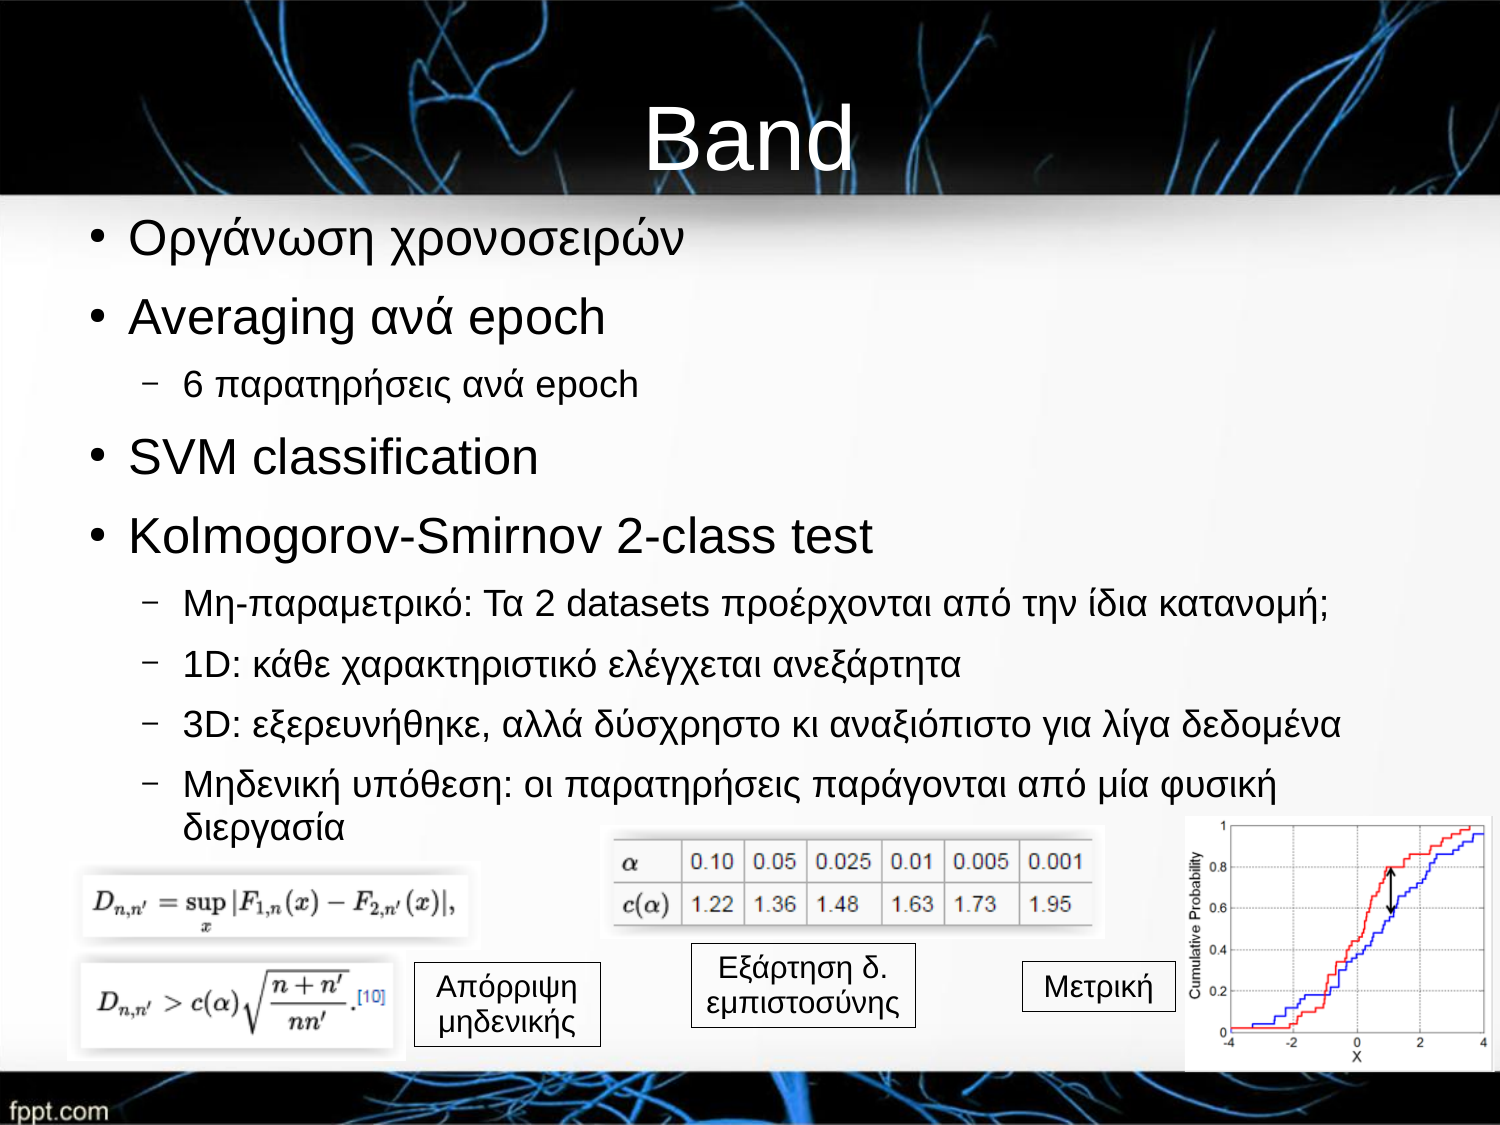

# Band
Οργάνωση χρονοσειρών
Averaging ανά epoch
6 παρατηρήσεις ανά epoch
SVM classification
Kolmogorov-Smirnov 2-class test
Μη-παραμετρικό: Τα 2 datasets προέρχονται από την ίδια κατανομή;
1D: κάθε χαρακτηριστικό ελέγχεται ανεξάρτητα
3D: εξερευνήθηκε, αλλά δύσχρηστο κι αναξιόπιστο για λίγα δεδομένα
Μηδενική υπόθεση: οι παρατηρήσεις παράγονται από μία φυσική διεργασία
Εξάρτηση δ. εμπιστοσύνης
Μετρική
Απόρριψη μηδενικής